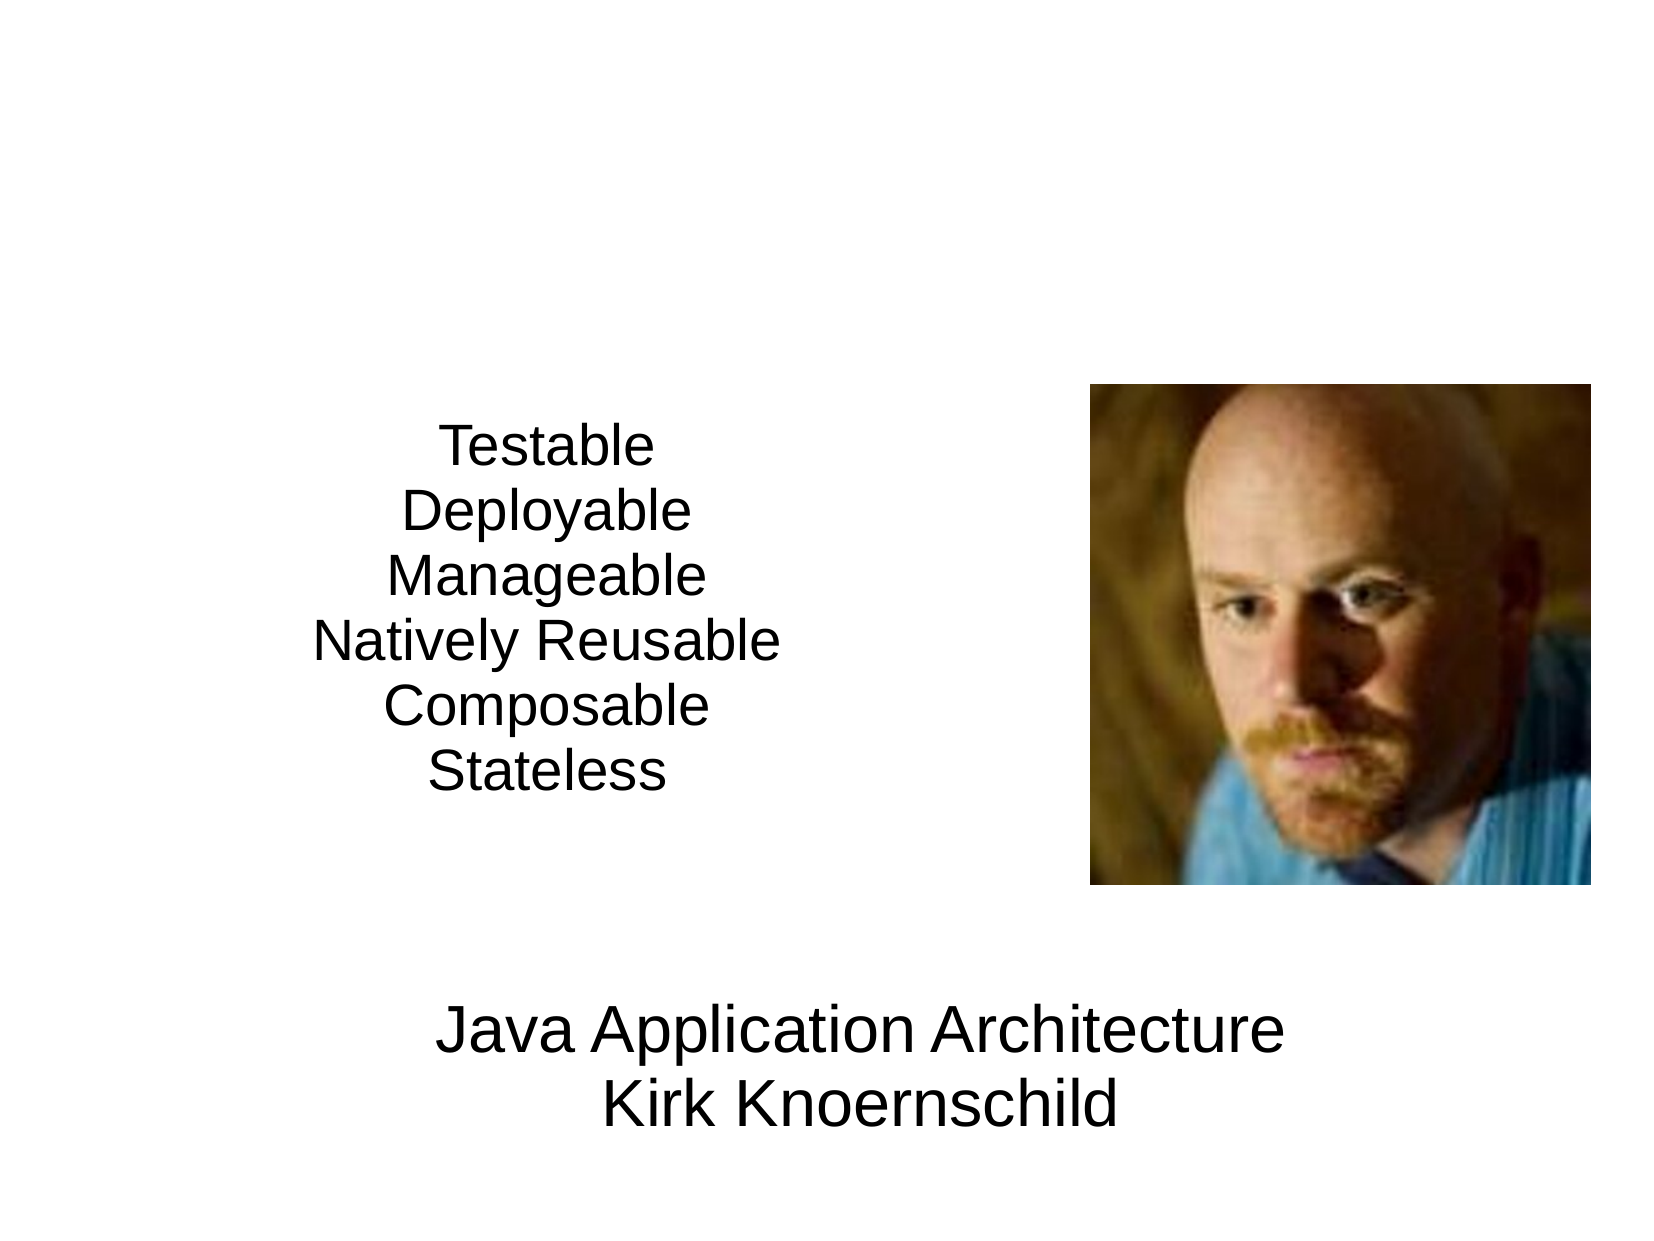

Testable
Deployable
Manageable
Natively Reusable
Composable
Stateless
# Java Application Architecture Kirk Knoernschild